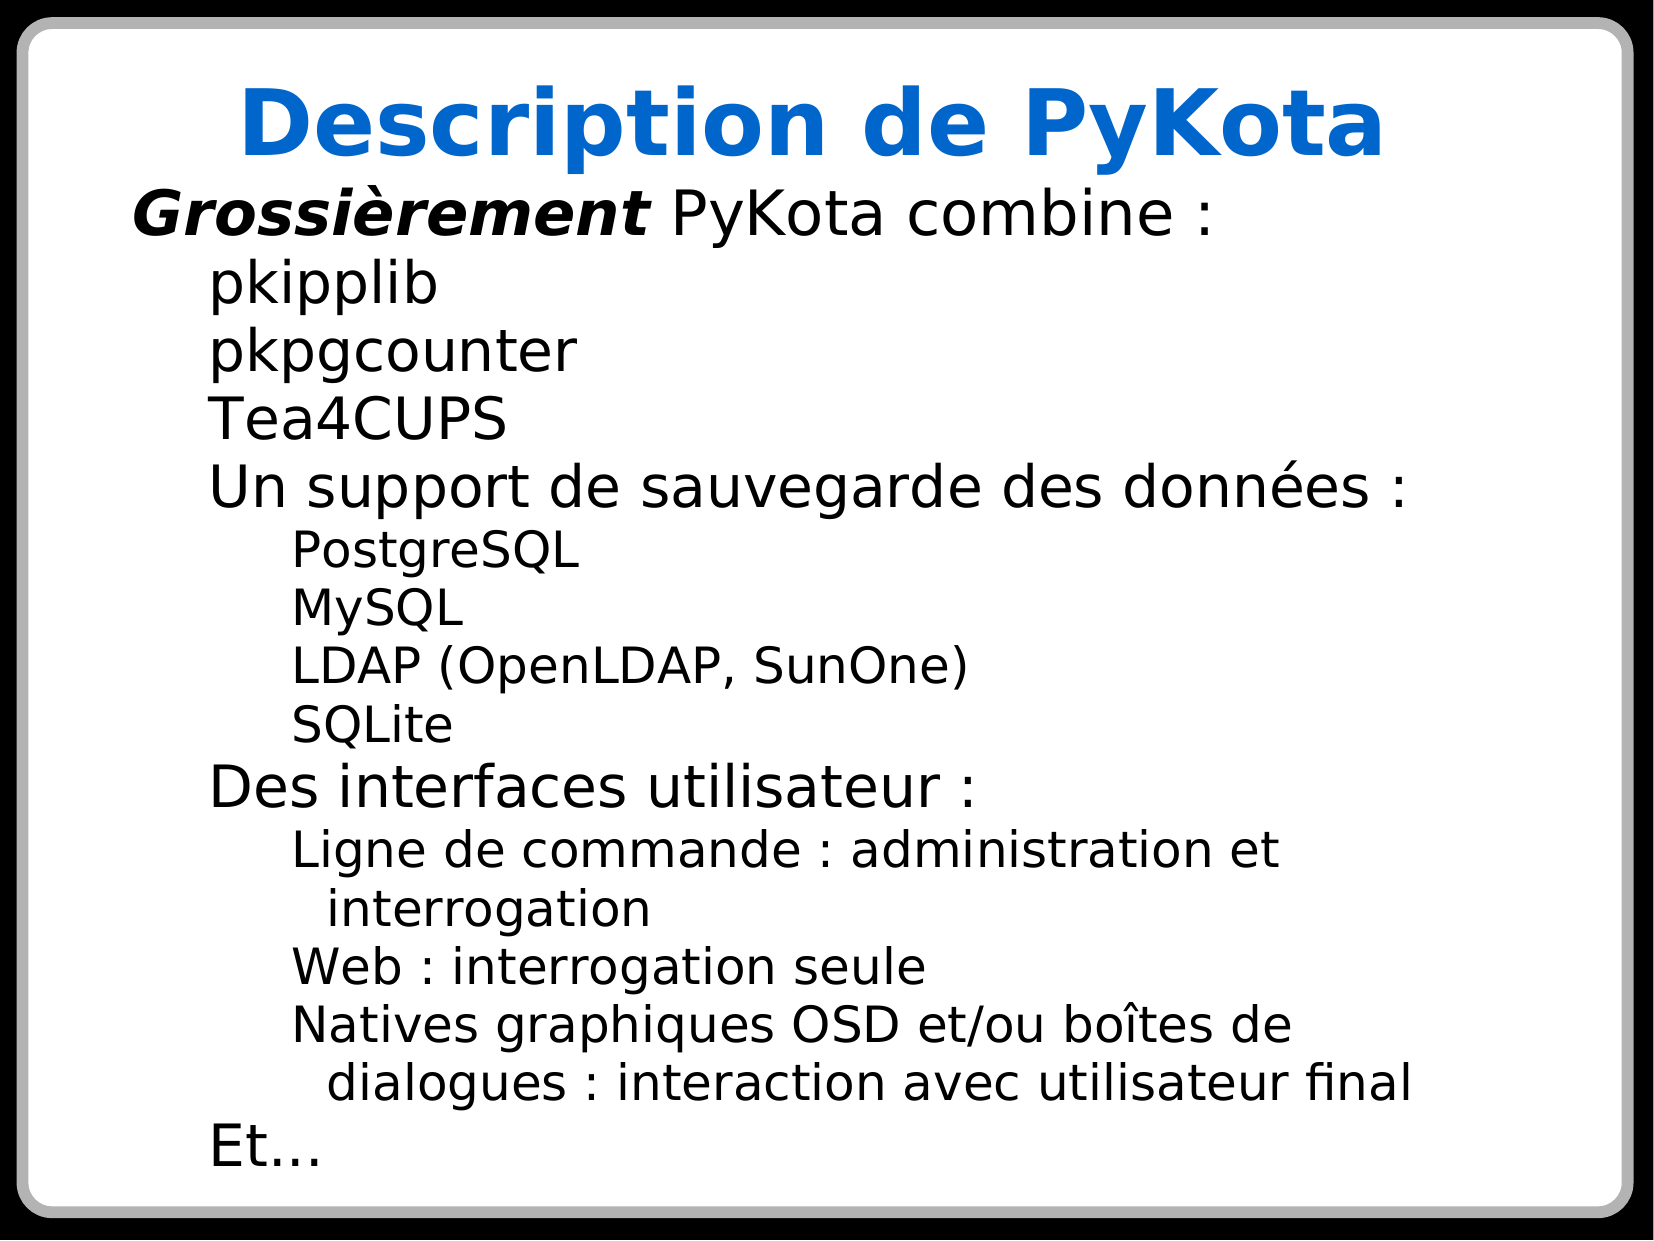

# Description de PyKota
Grossièrement PyKota combine :
pkipplib
pkpgcounter
Tea4CUPS
Un support de sauvegarde des données :
PostgreSQL
MySQL
LDAP (OpenLDAP, SunOne)
SQLite
Des interfaces utilisateur :
Ligne de commande : administration et interrogation
Web : interrogation seule
Natives graphiques OSD et/ou boîtes de dialogues : interaction avec utilisateur final
Et...